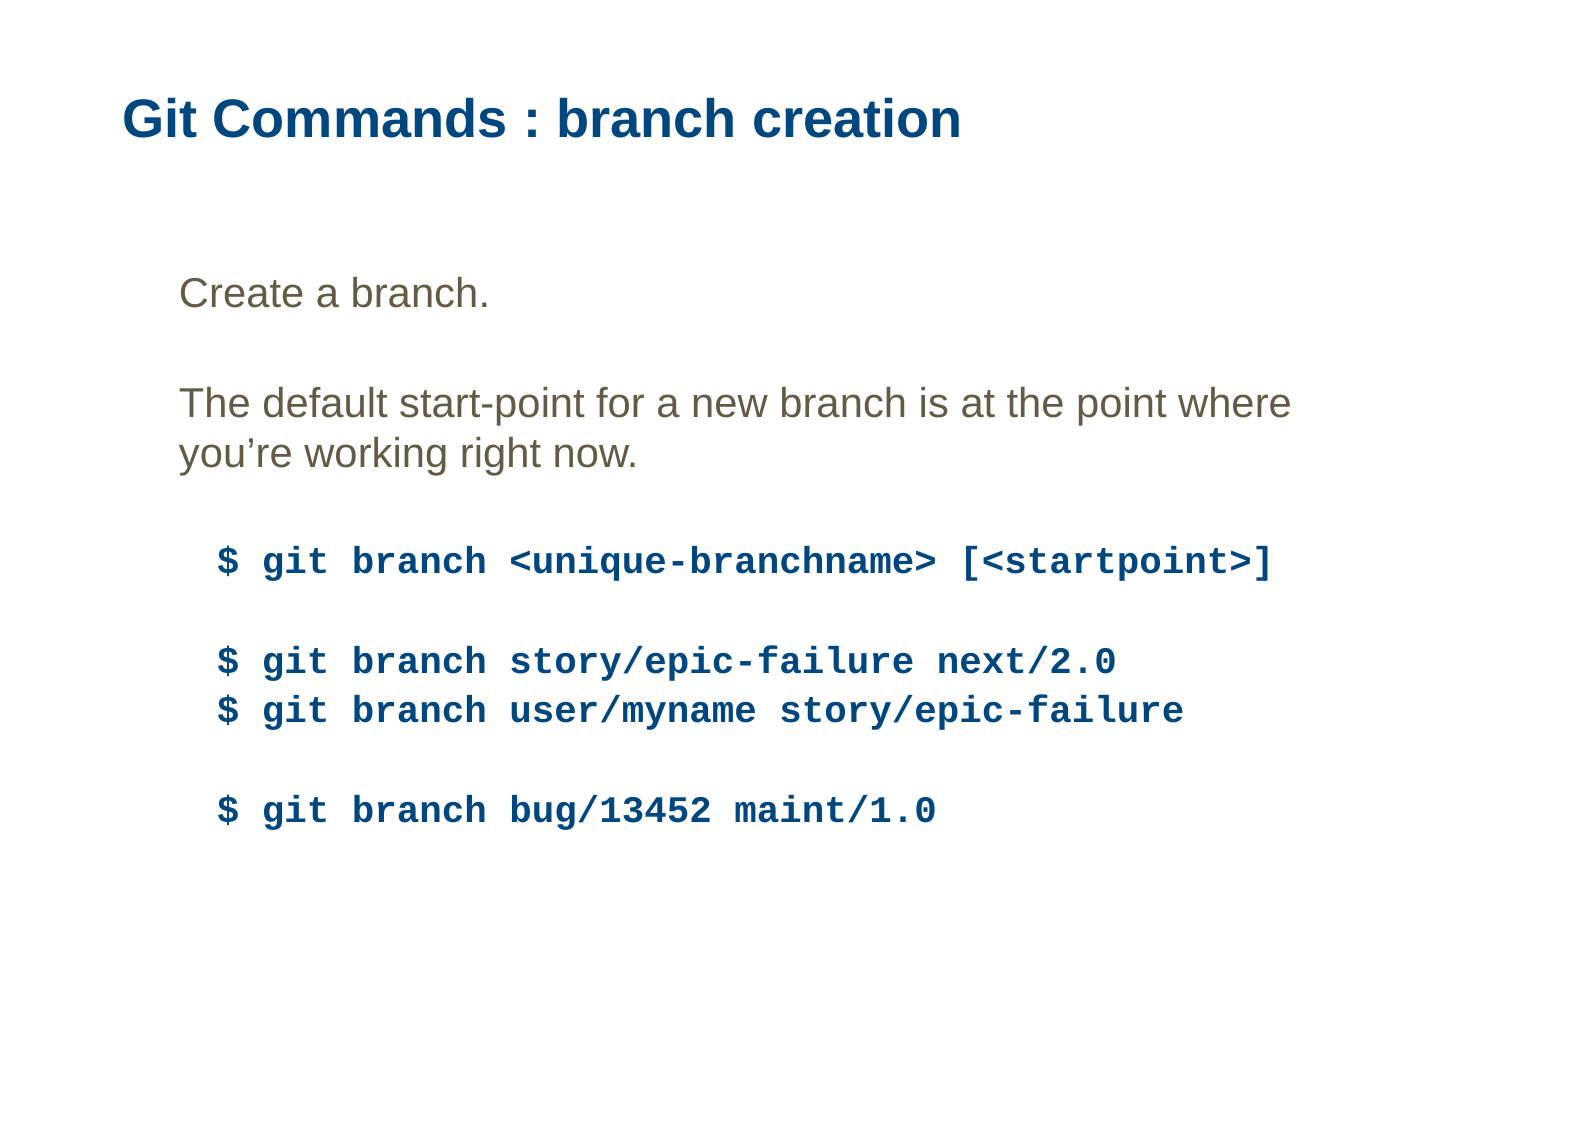

# Git Commands : branch creation
Create a branch.
The default start-point for a new branch is at the point where you’re working right now.
$ git branch <unique-branchname> [<startpoint>]
$ git branch story/epic-failure next/2.0
$ git branch user/myname story/epic-failure
$ git branch bug/13452 maint/1.0